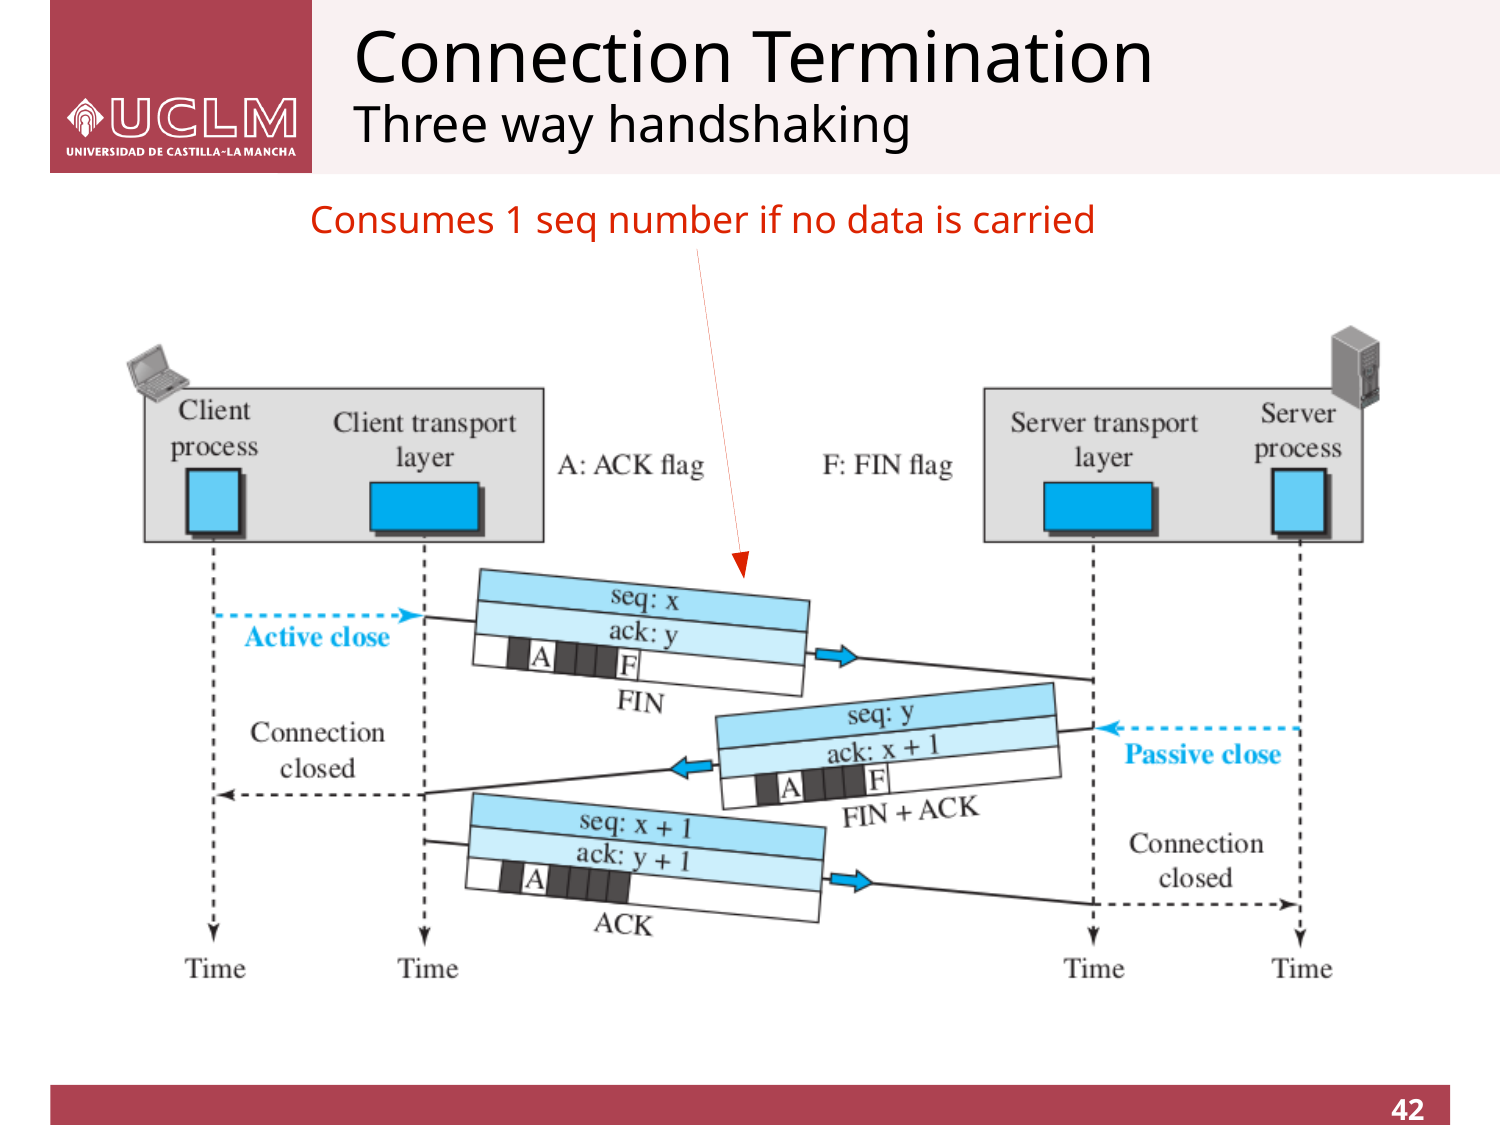

# Connection Termination Three way handshaking
Consumes 1 seq number if no data is carried
42